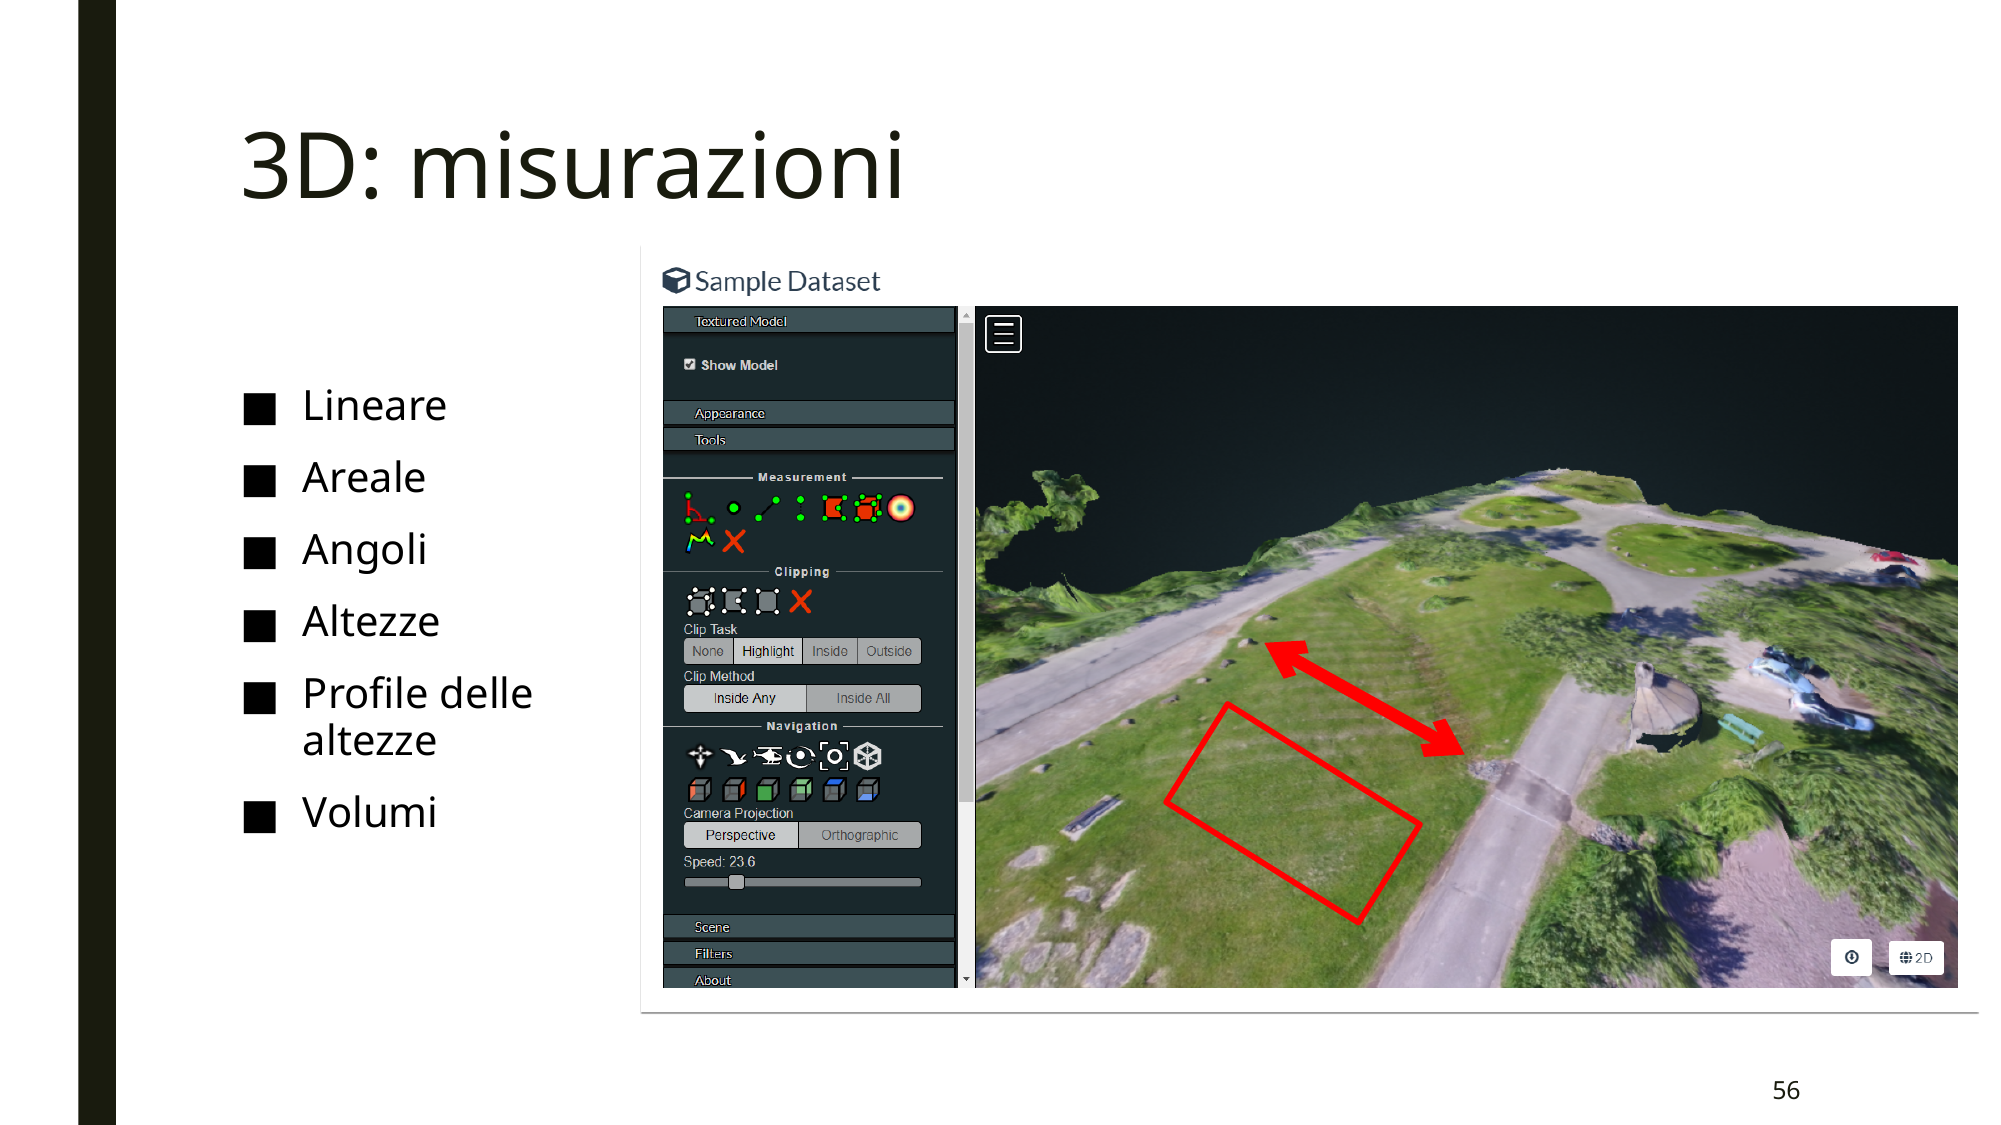

# 3D: misurazioni
Lineare
Areale
Angoli
Altezze
Profile delle
altezze
Volumi